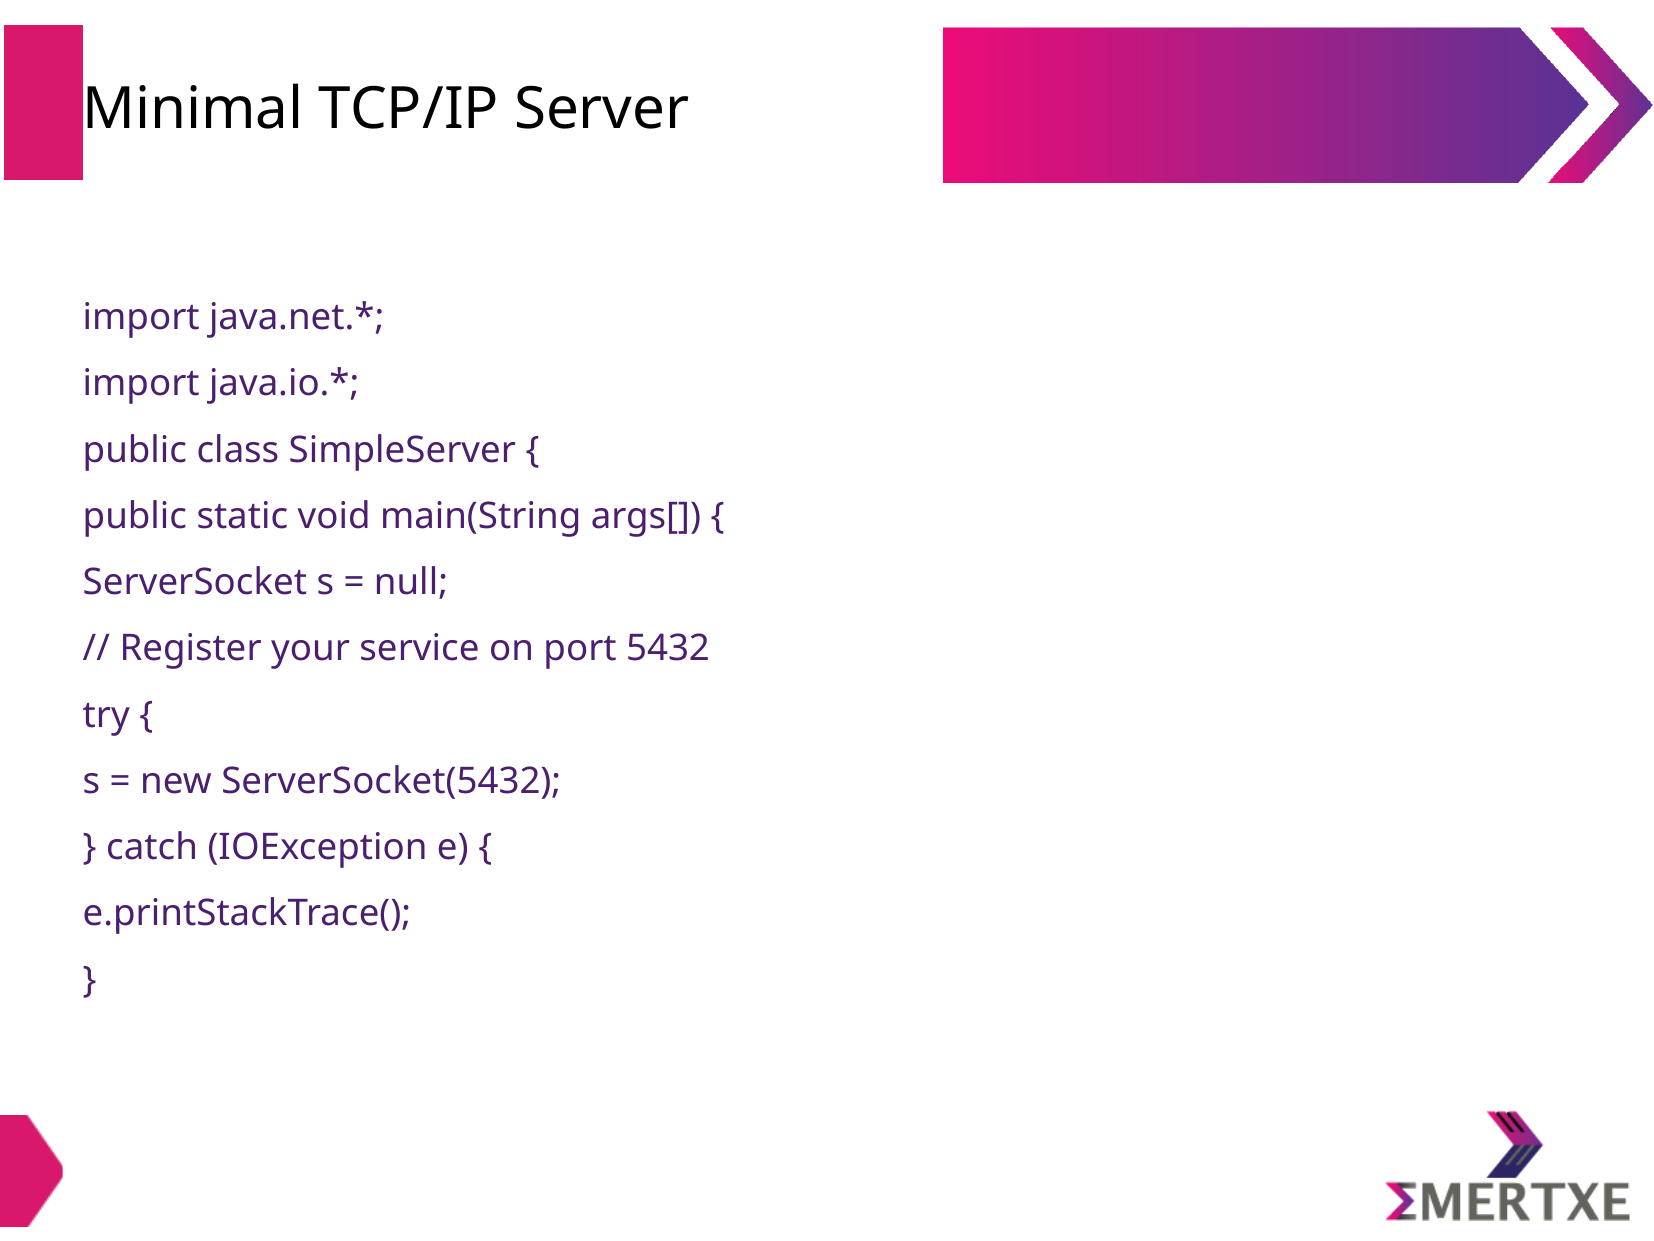

# Minimal TCP/IP Server
import java.net.*;
import java.io.*;
public class SimpleServer {
public static void main(String args[]) {
ServerSocket s = null;
// Register your service on port 5432
try {
s = new ServerSocket(5432);
} catch (IOException e) {
e.printStackTrace();
}